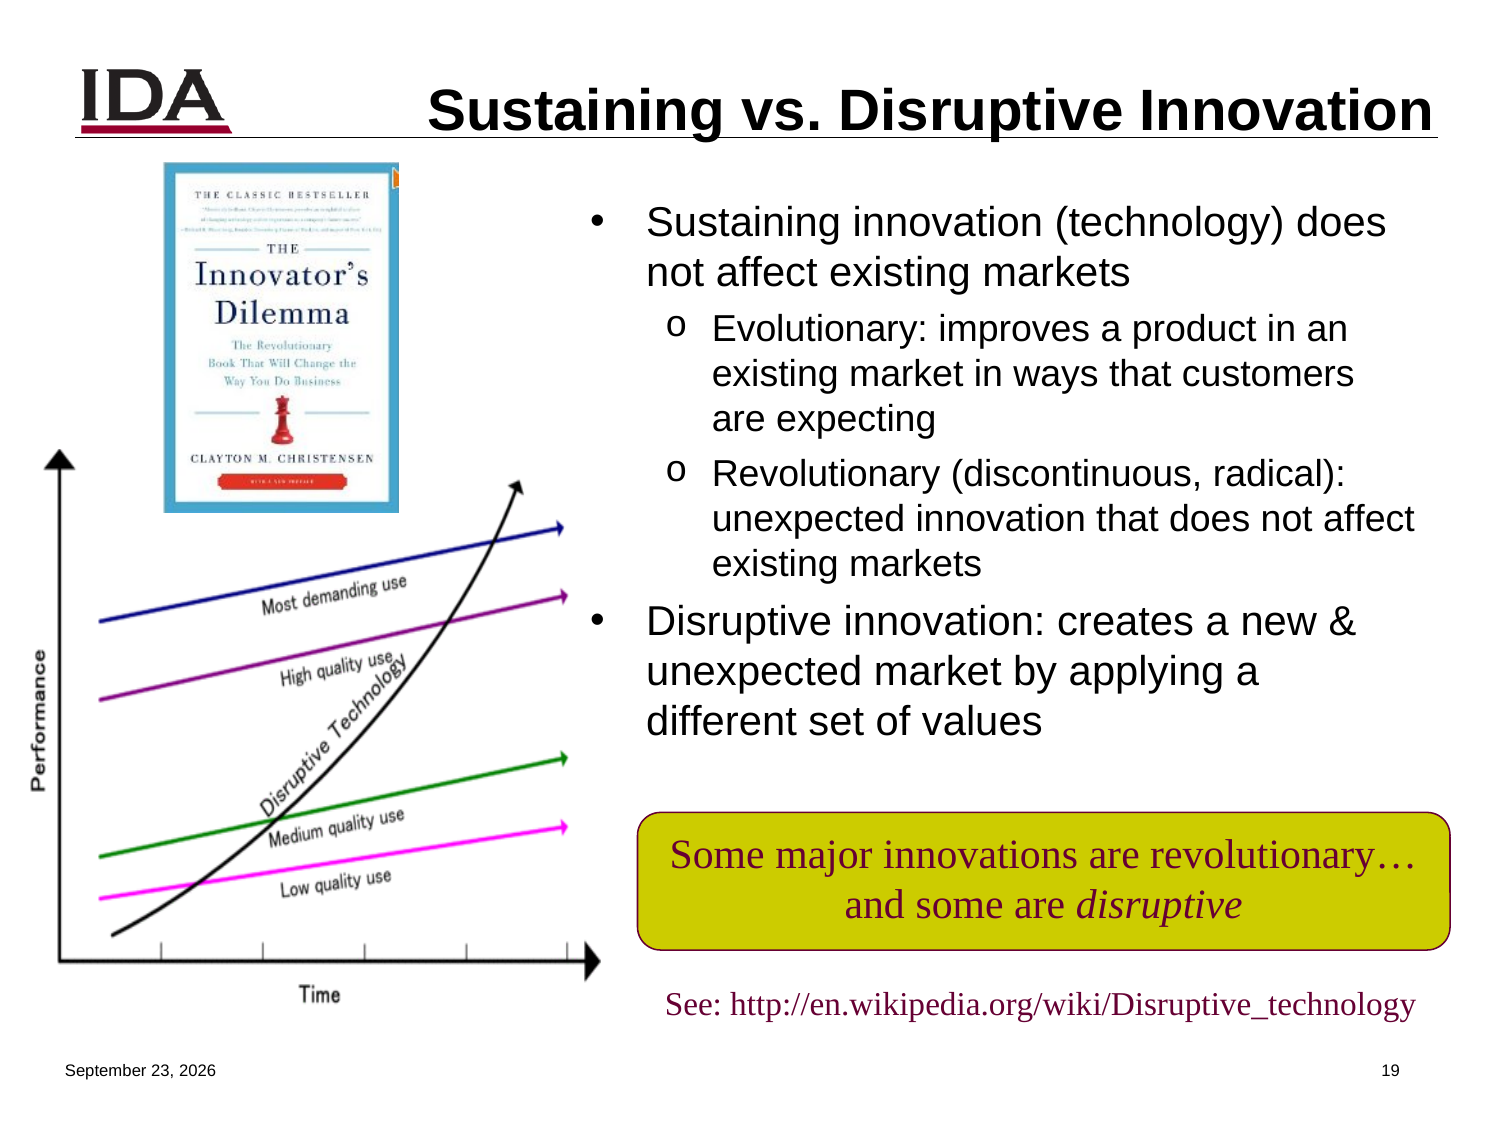

# Sustaining vs. Disruptive Innovation
Sustaining innovation (technology) does not affect existing markets
Evolutionary: improves a product in an existing market in ways that customers are expecting
Revolutionary (discontinuous, radical): unexpected innovation that does not affect existing markets
Disruptive innovation: creates a new & unexpected market by applying a different set of values
Some major innovations are revolutionary…
and some are disruptive
See: http://en.wikipedia.org/wiki/Disruptive_technology